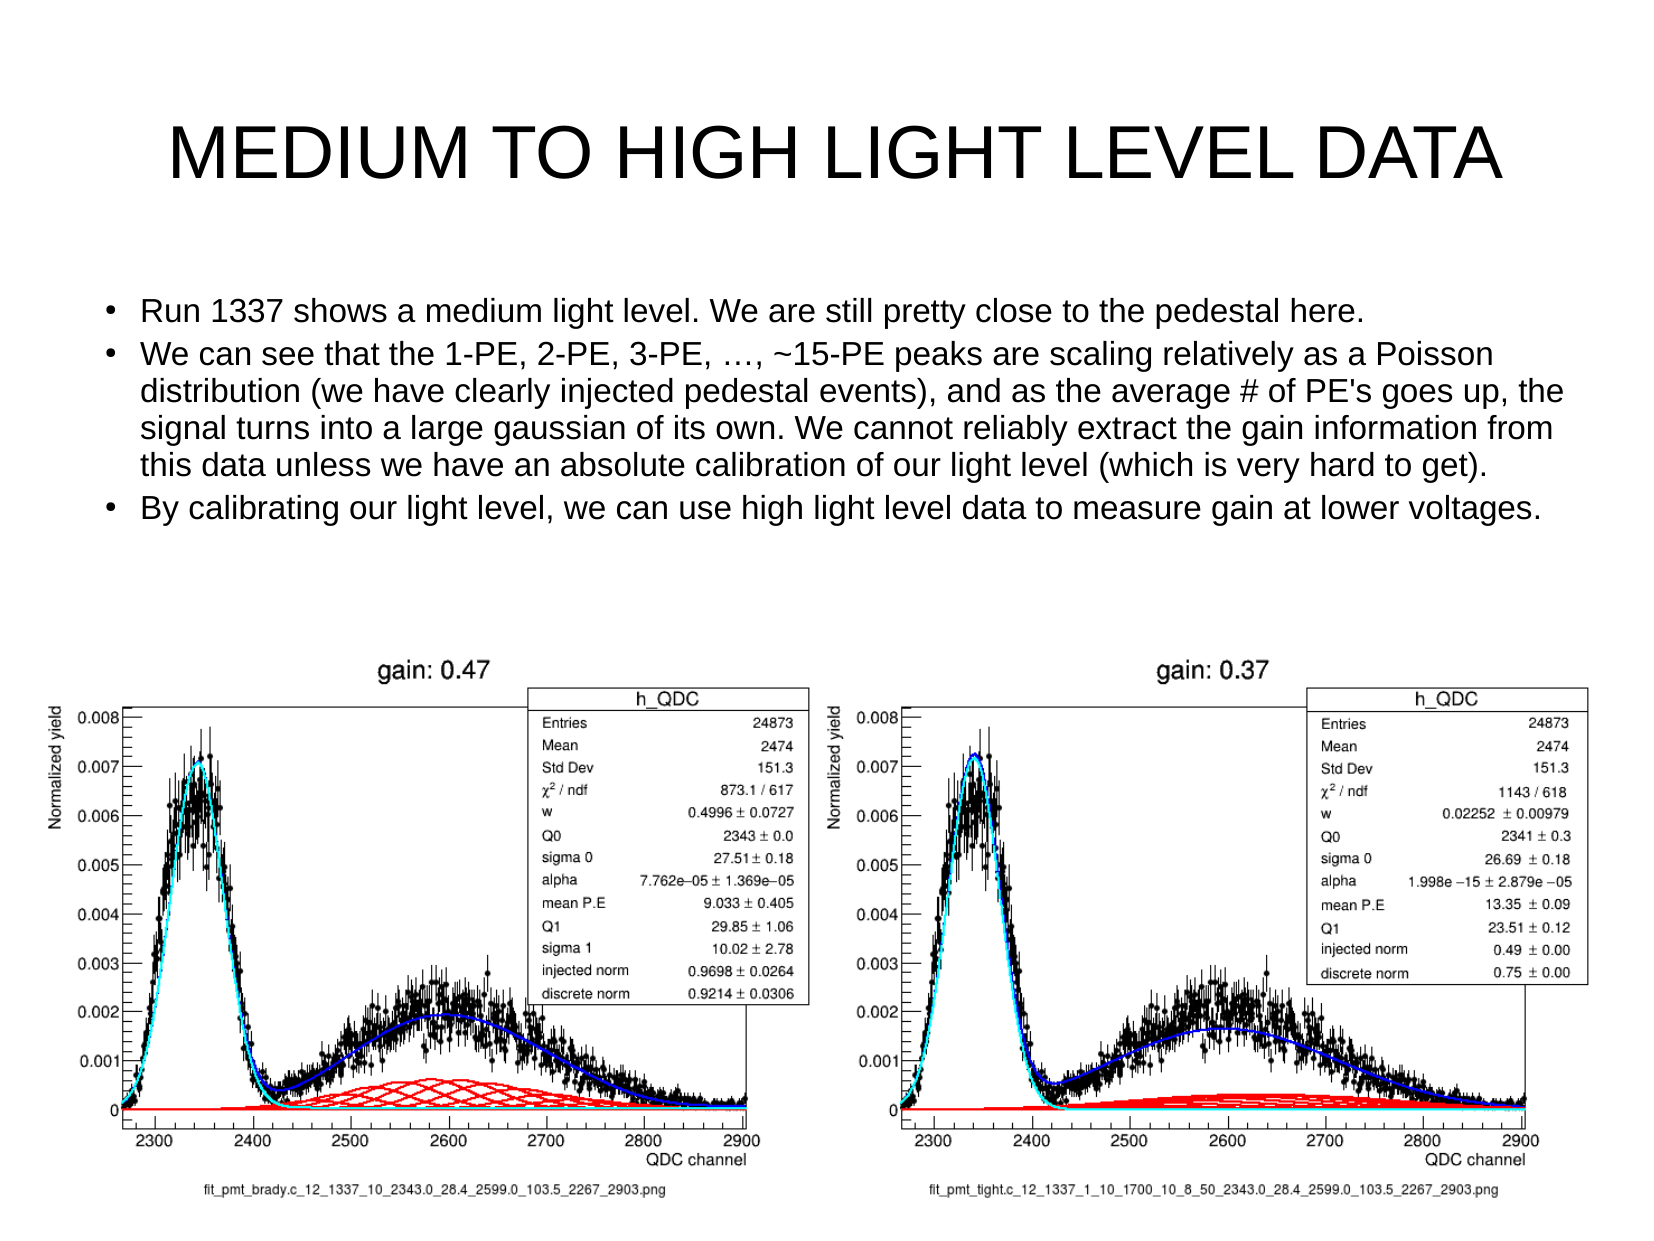

# MEDIUM TO HIGH LIGHT LEVEL DATA
Run 1337 shows a medium light level. We are still pretty close to the pedestal here.
We can see that the 1-PE, 2-PE, 3-PE, …, ~15-PE peaks are scaling relatively as a Poisson distribution (we have clearly injected pedestal events), and as the average # of PE's goes up, the signal turns into a large gaussian of its own. We cannot reliably extract the gain information from this data unless we have an absolute calibration of our light level (which is very hard to get).
By calibrating our light level, we can use high light level data to measure gain at lower voltages.